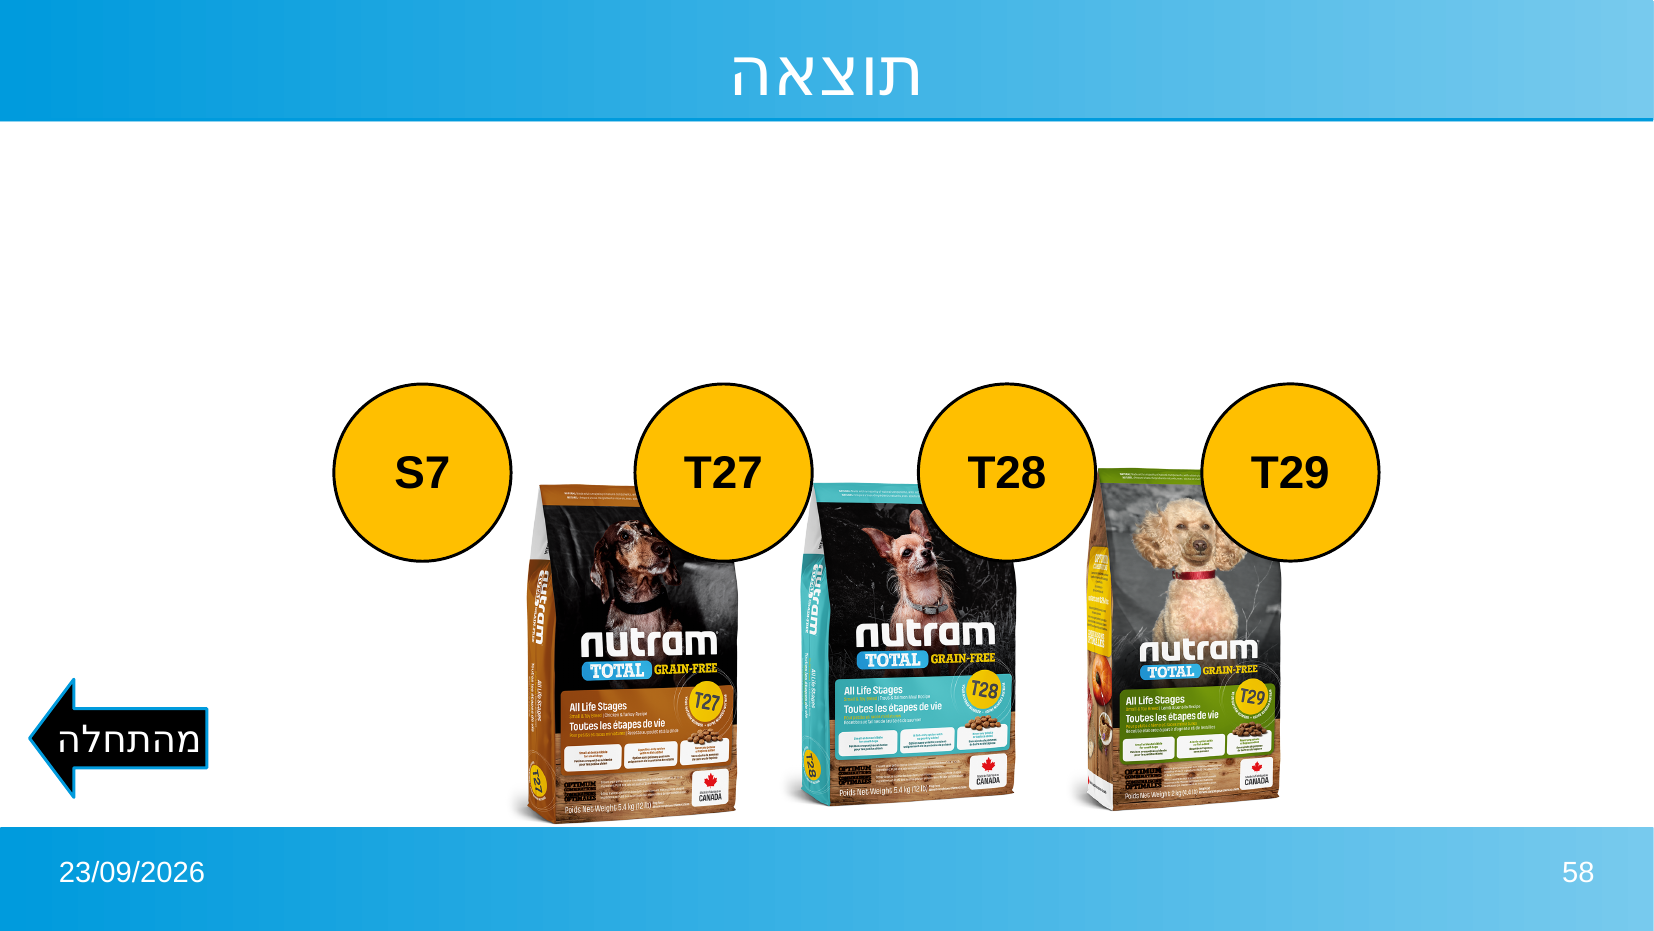

# תוצאה
T29
T28
T27
S7
מהתחלה
58